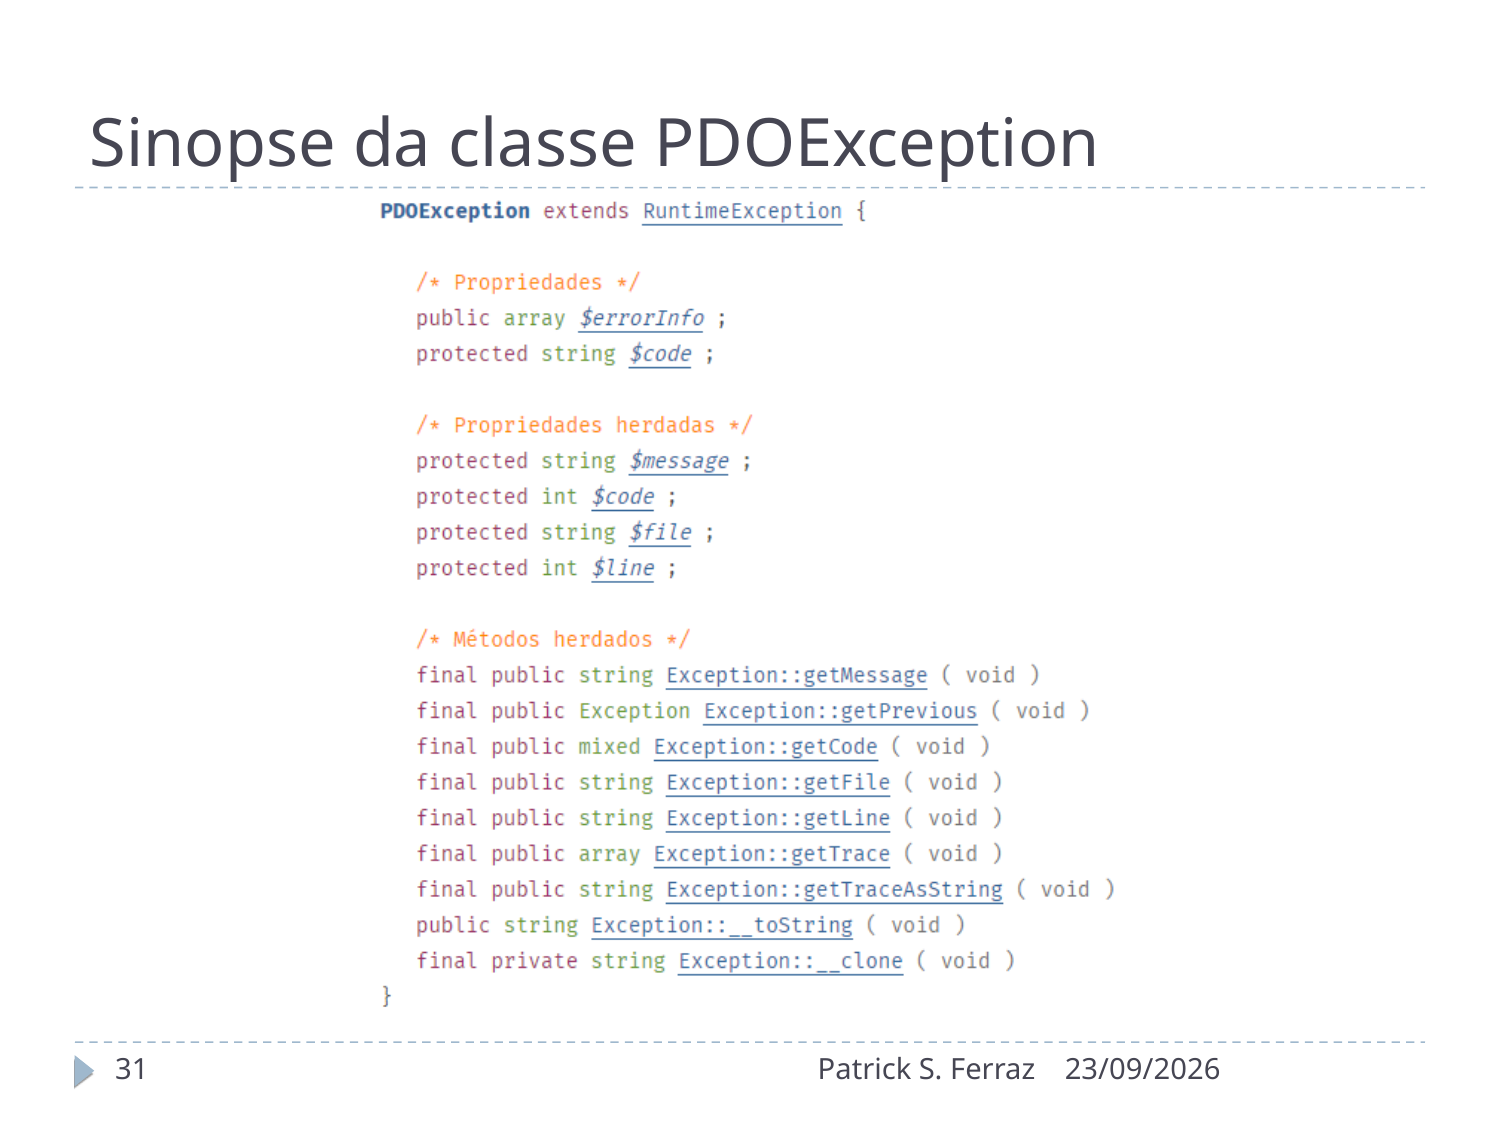

# Sinopse da classe PDOException
Patrick S. Ferraz